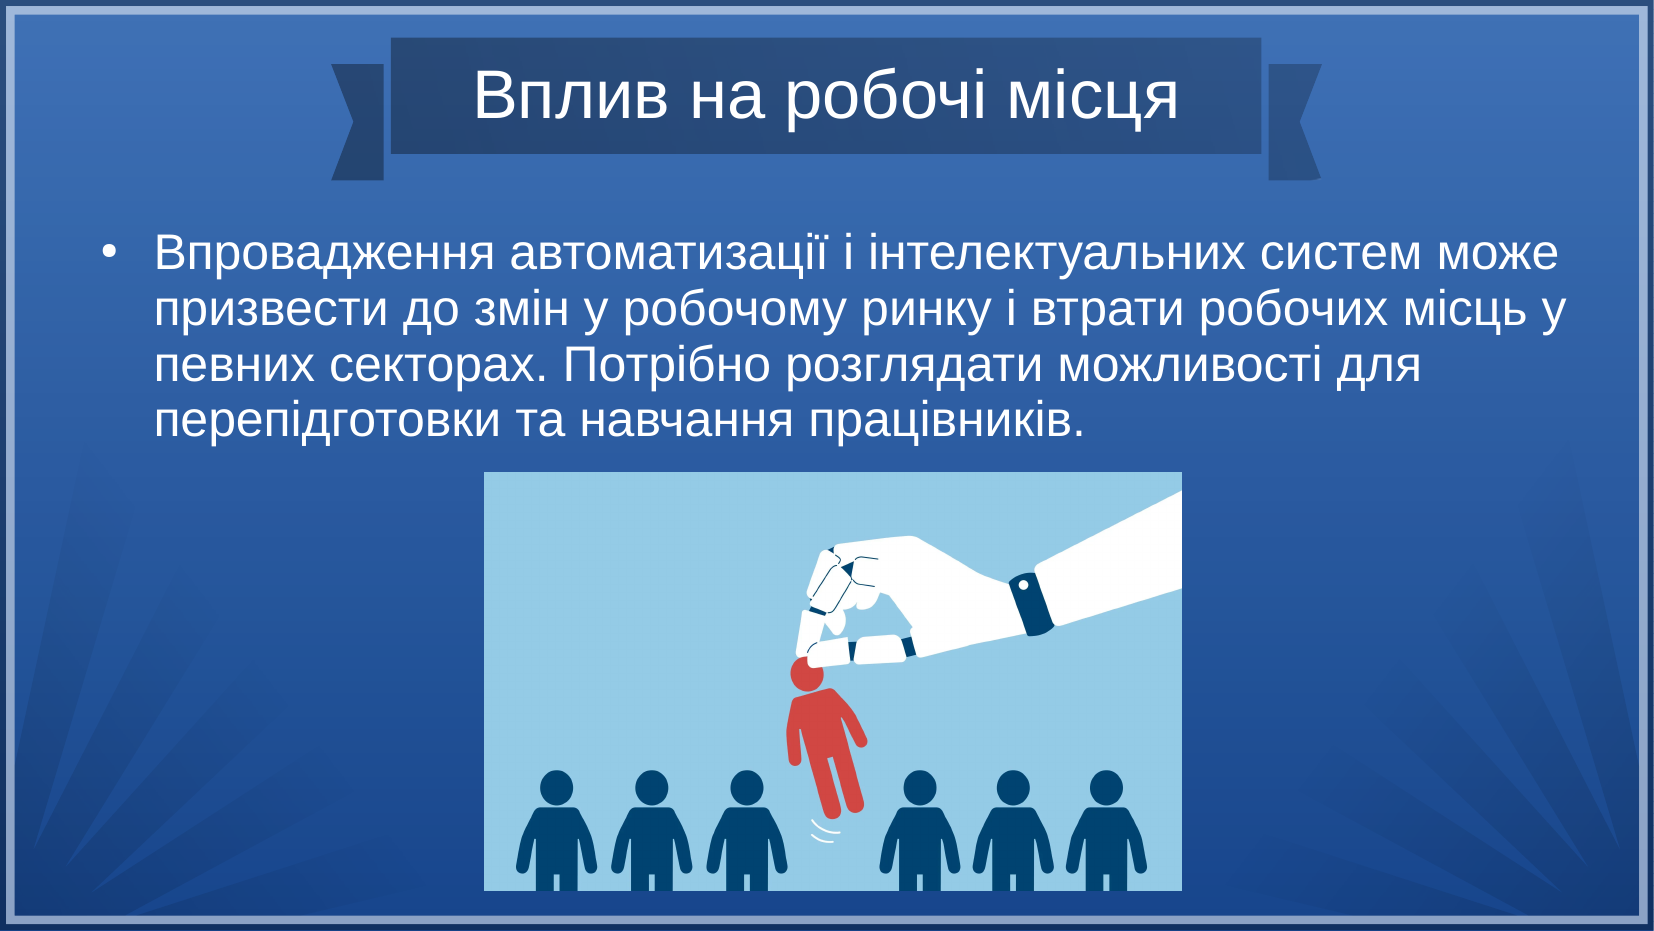

# Вплив на робочі місця
Впровадження автоматизації і інтелектуальних систем може призвести до змін у робочому ринку і втрати робочих місць у певних секторах. Потрібно розглядати можливості для перепідготовки та навчання працівників.